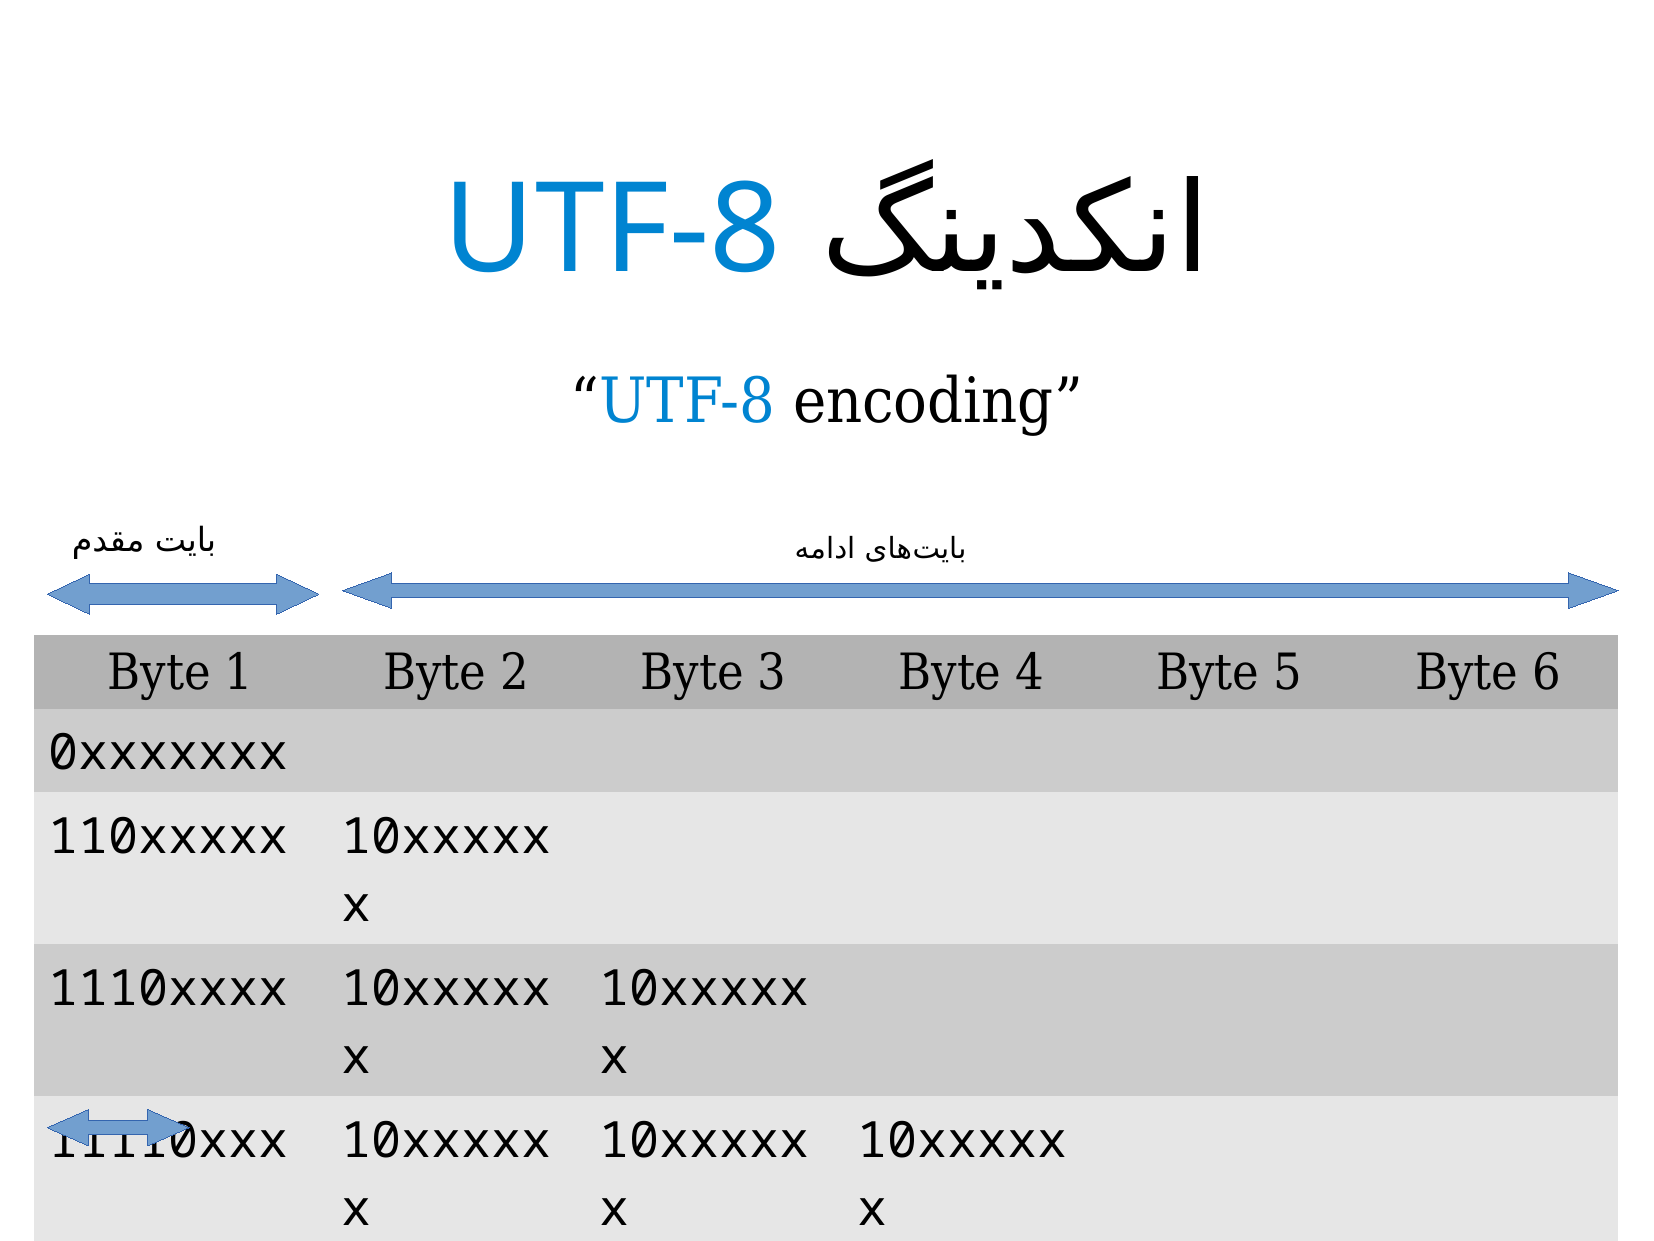

انکدینگ UTF-8
“UTF-8 encoding”
بایت مقدم
بایت‌های ادامه
| Byte 1 | Byte 2 | Byte 3 | Byte 4 | Byte 5 | Byte 6 |
| --- | --- | --- | --- | --- | --- |
| 0xxxxxxx | | | | | |
| 110xxxxx | 10xxxxxx | | | | |
| 1110xxxx | 10xxxxxx | 10xxxxxx | | | |
| 11110xxx | 10xxxxxx | 10xxxxxx | 10xxxxxx | | |
| 111110xx | 10xxxxxx | 10xxxxxx | 10xxxxxx | 10xxxxxx | |
| 1111110x | 10xxxxxx | 10xxxxxx | 10xxxxxx | 10xxxxxx | 10xxxxxx |
معرف تعداد بایت‌های ادامه